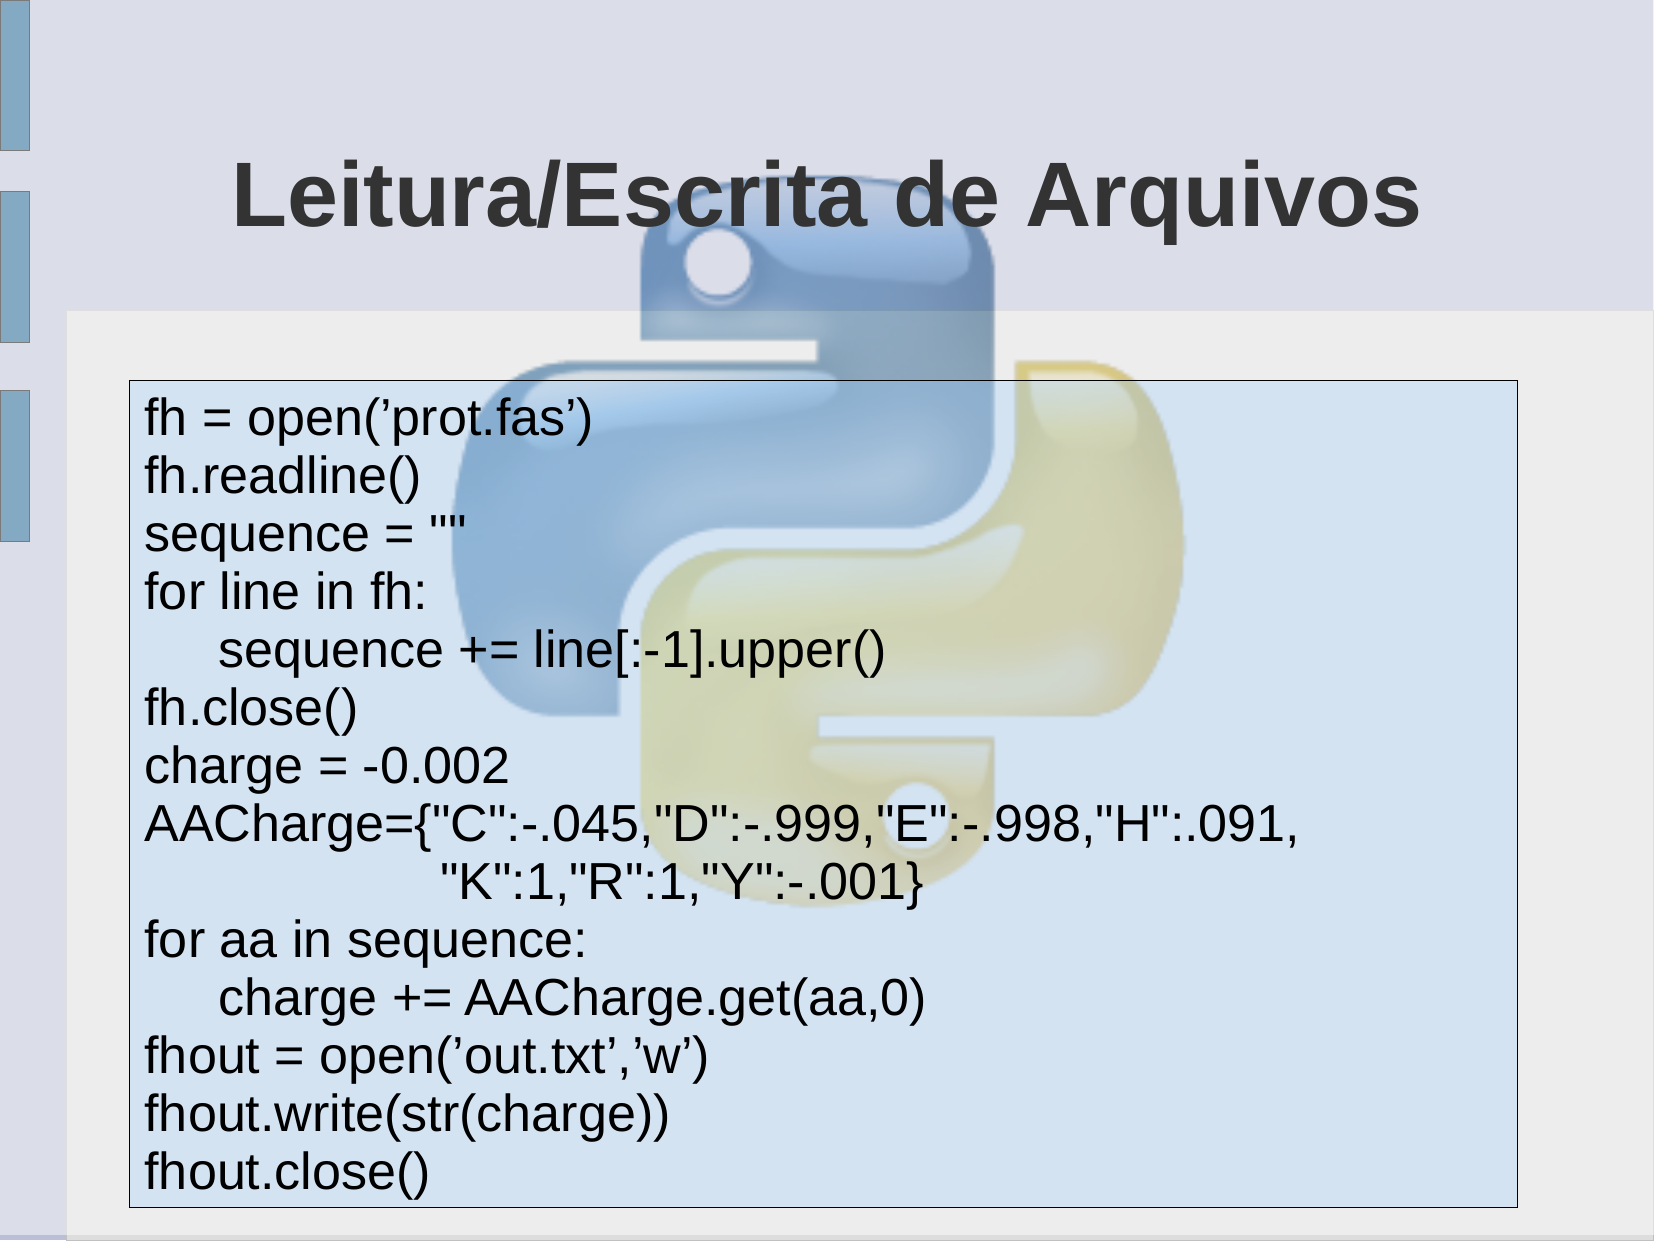

# Leitura/Escrita de Arquivos
fh = open(’prot.fas’)
fh.readline()
sequence = ""
for line in fh:
	sequence += line[:-1].upper()
fh.close()
charge = -0.002
AACharge={"C":-.045,"D":-.999,"E":-.998,"H":.091,
				"K":1,"R":1,"Y":-.001}
for aa in sequence:
	charge += AACharge.get(aa,0)
fhout = open(’out.txt’,’w’)
fhout.write(str(charge))
fhout.close()